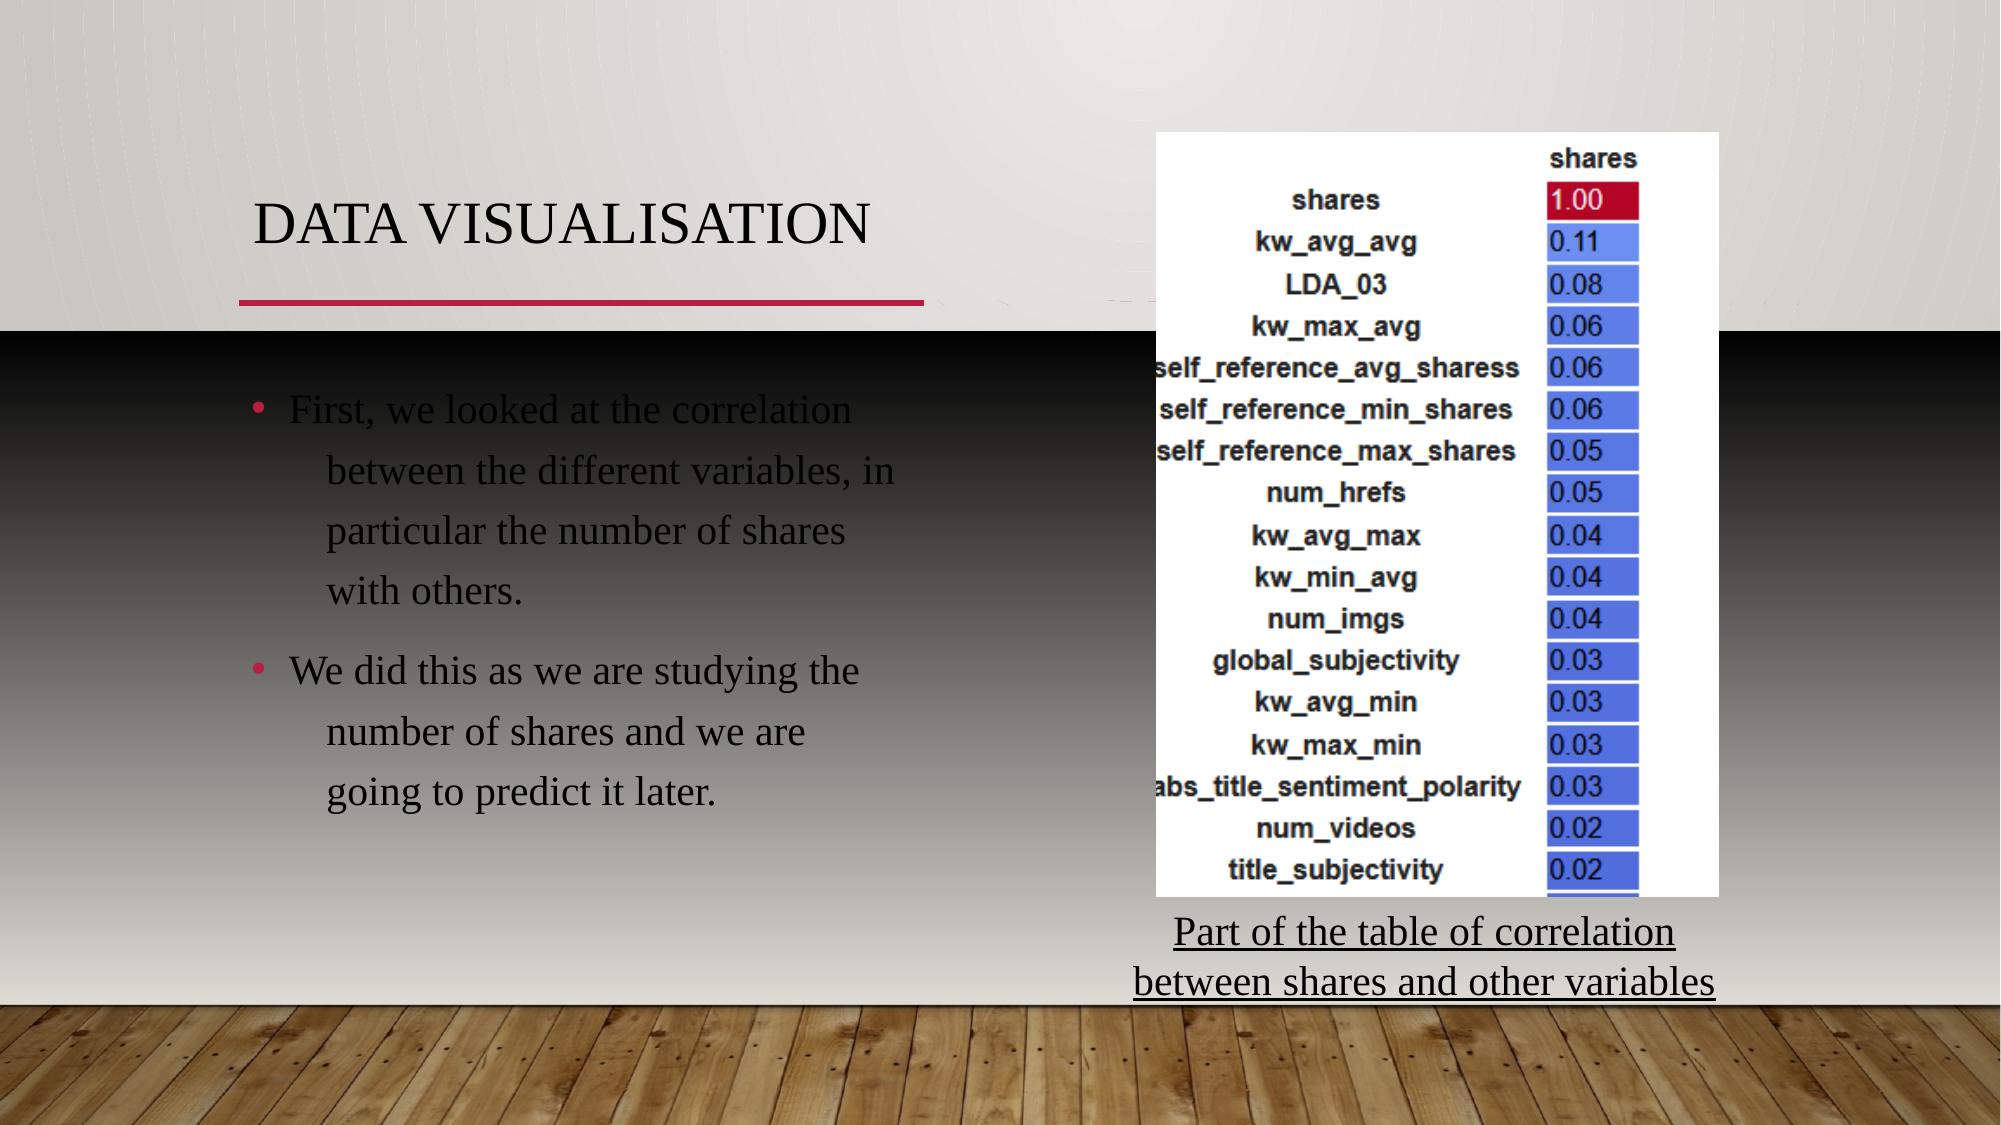

# Data visualisation
First, we looked at the correlation between the different variables, in particular the number of shares with others.
We did this as we are studying the number of shares and we are going to predict it later.
Part of the table of correlation between shares and other variables